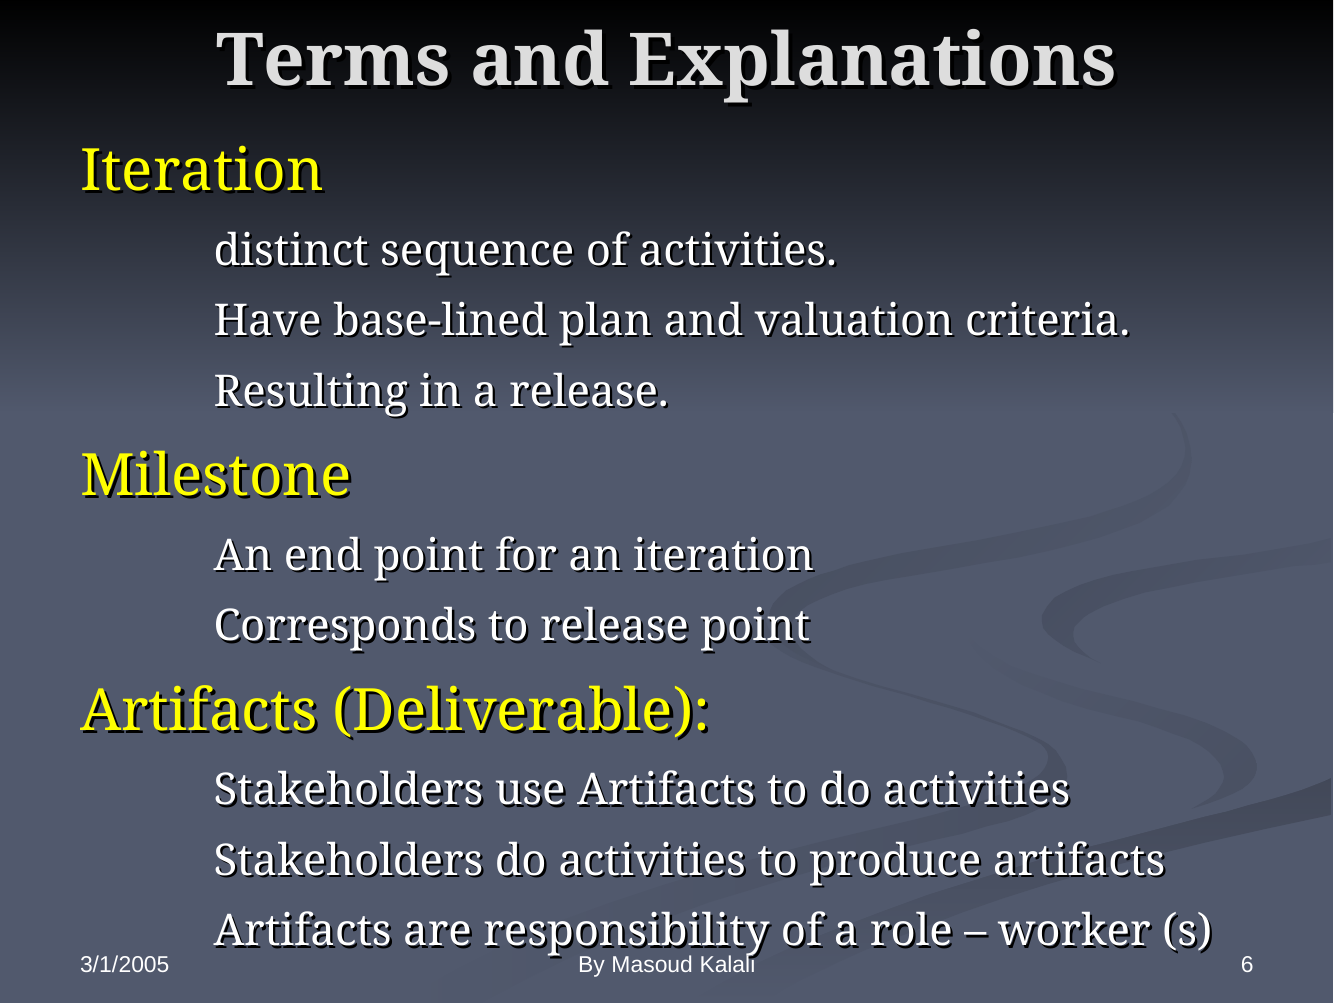

# Terms and Explanations
Iteration
distinct sequence of activities.
Have base-lined plan and valuation criteria.
Resulting in a release.
Milestone
An end point for an iteration
Corresponds to release point
Artifacts (Deliverable):
Stakeholders use Artifacts to do activities
Stakeholders do activities to produce artifacts
Artifacts are responsibility of a role – worker (s)
By Masoud Kalali
6
3/1/2005